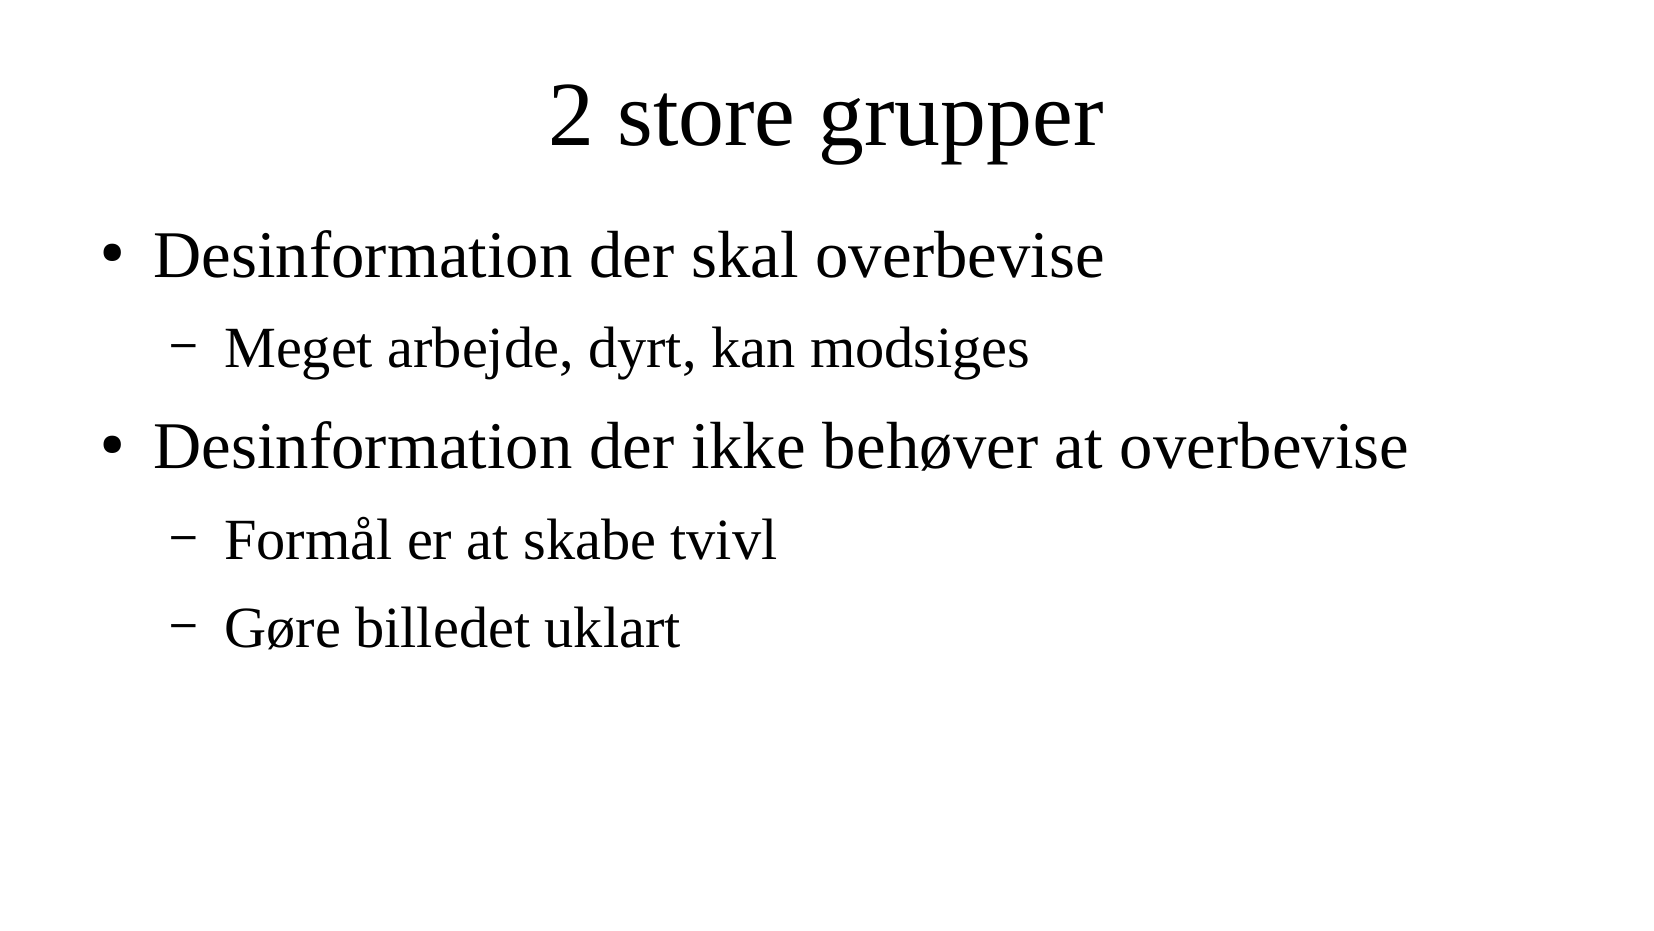

# 2 store grupper
Desinformation der skal overbevise
Meget arbejde, dyrt, kan modsiges
Desinformation der ikke behøver at overbevise
Formål er at skabe tvivl
Gøre billedet uklart